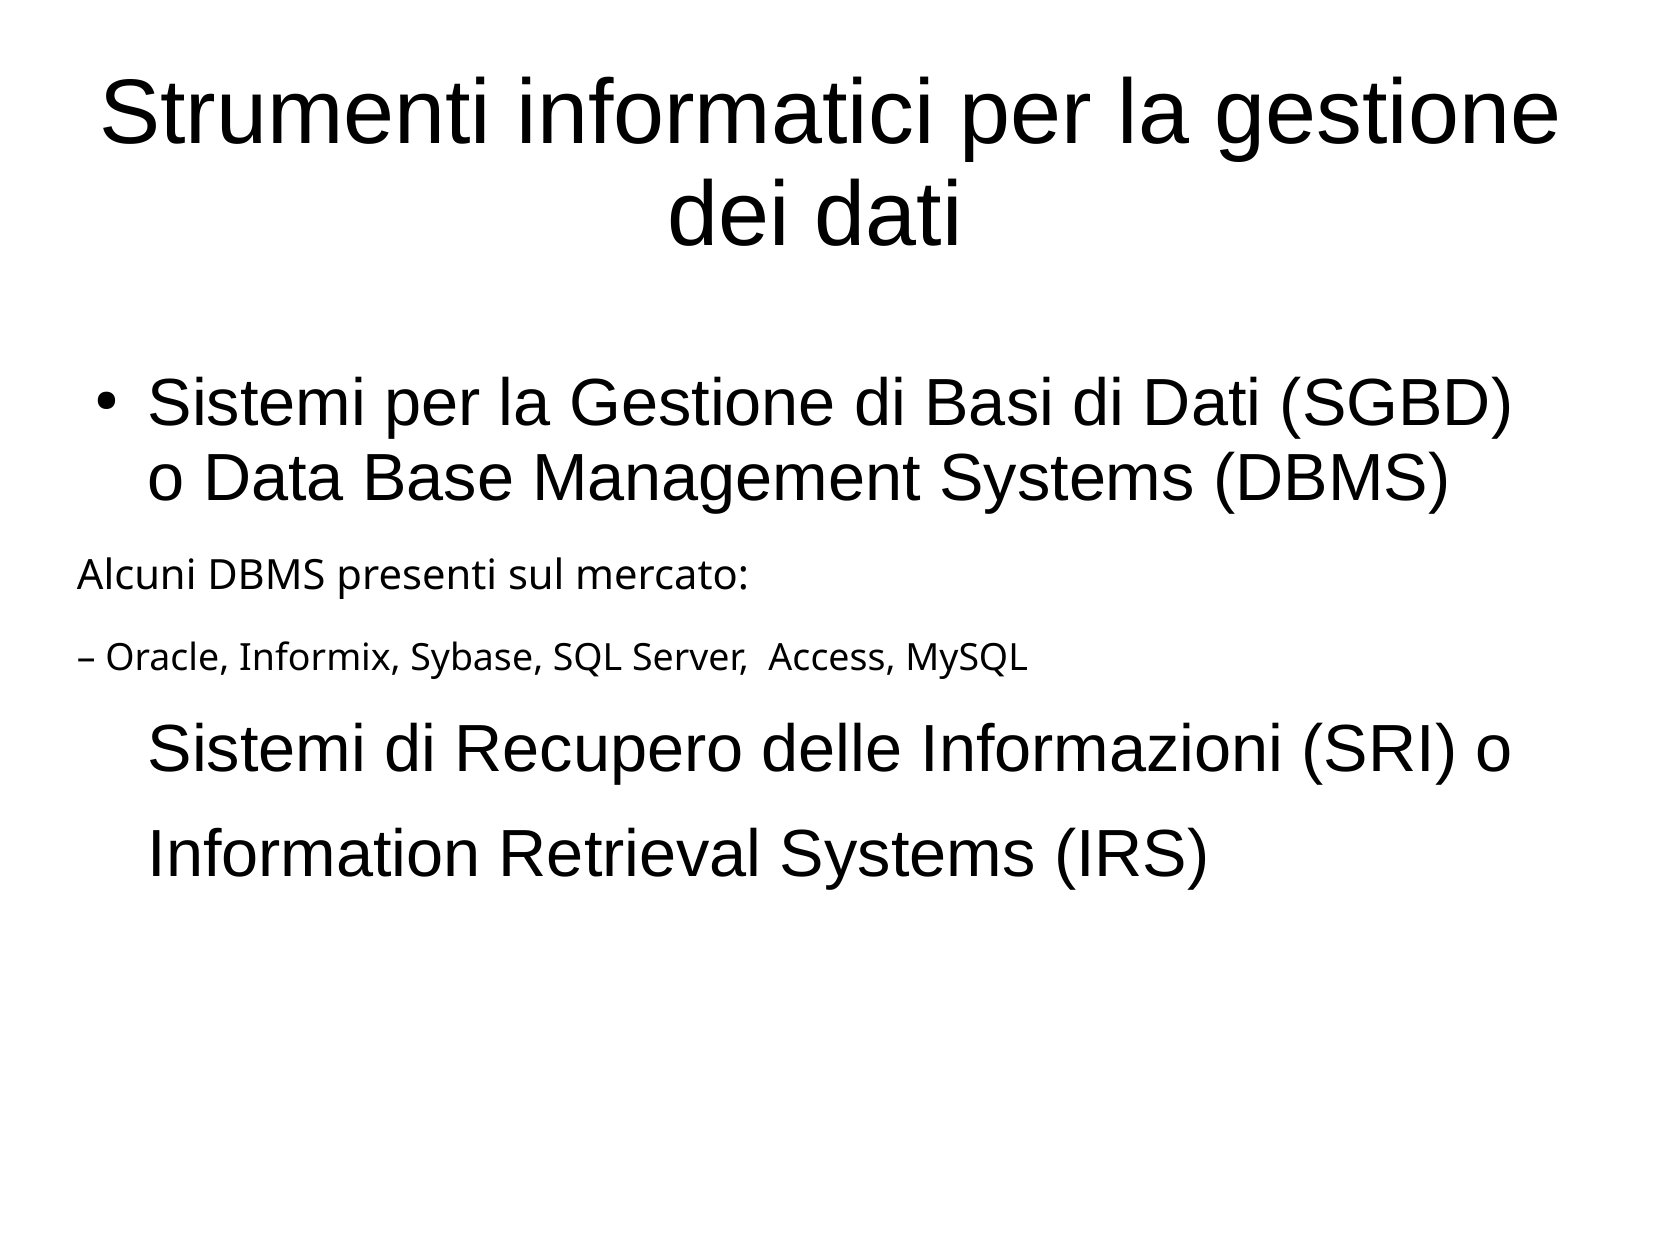

# Strumenti informatici per la gestione dei dati
Sistemi per la Gestione di Basi di Dati (SGBD) o Data Base Management Systems (DBMS)
Alcuni DBMS presenti sul mercato:
– Oracle, Informix, Sybase, SQL Server, Access, MySQL
Sistemi di Recupero delle Informazioni (SRI) o
Information Retrieval Systems (IRS)